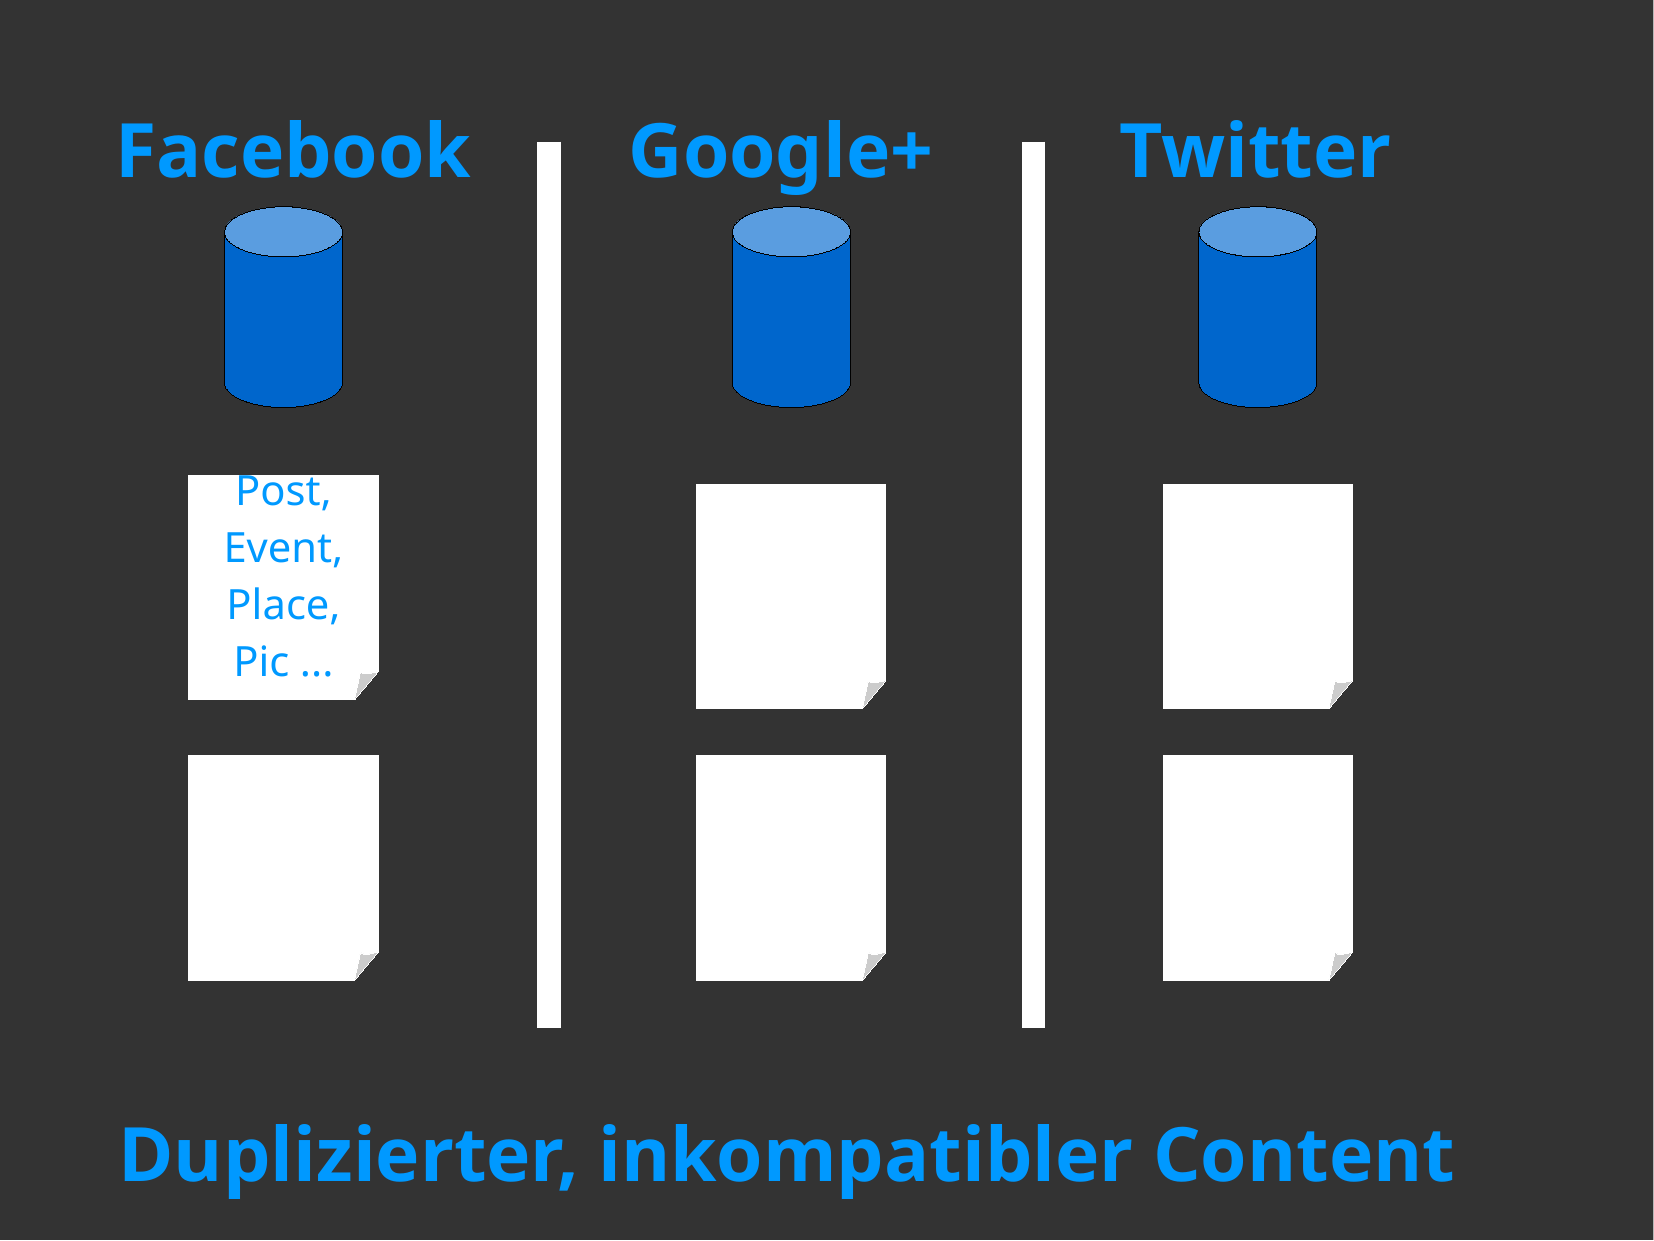

Facebook
Google+
Twitter
Post,
Event,
Place,
Pic ...
Duplizierter, inkompatibler Content